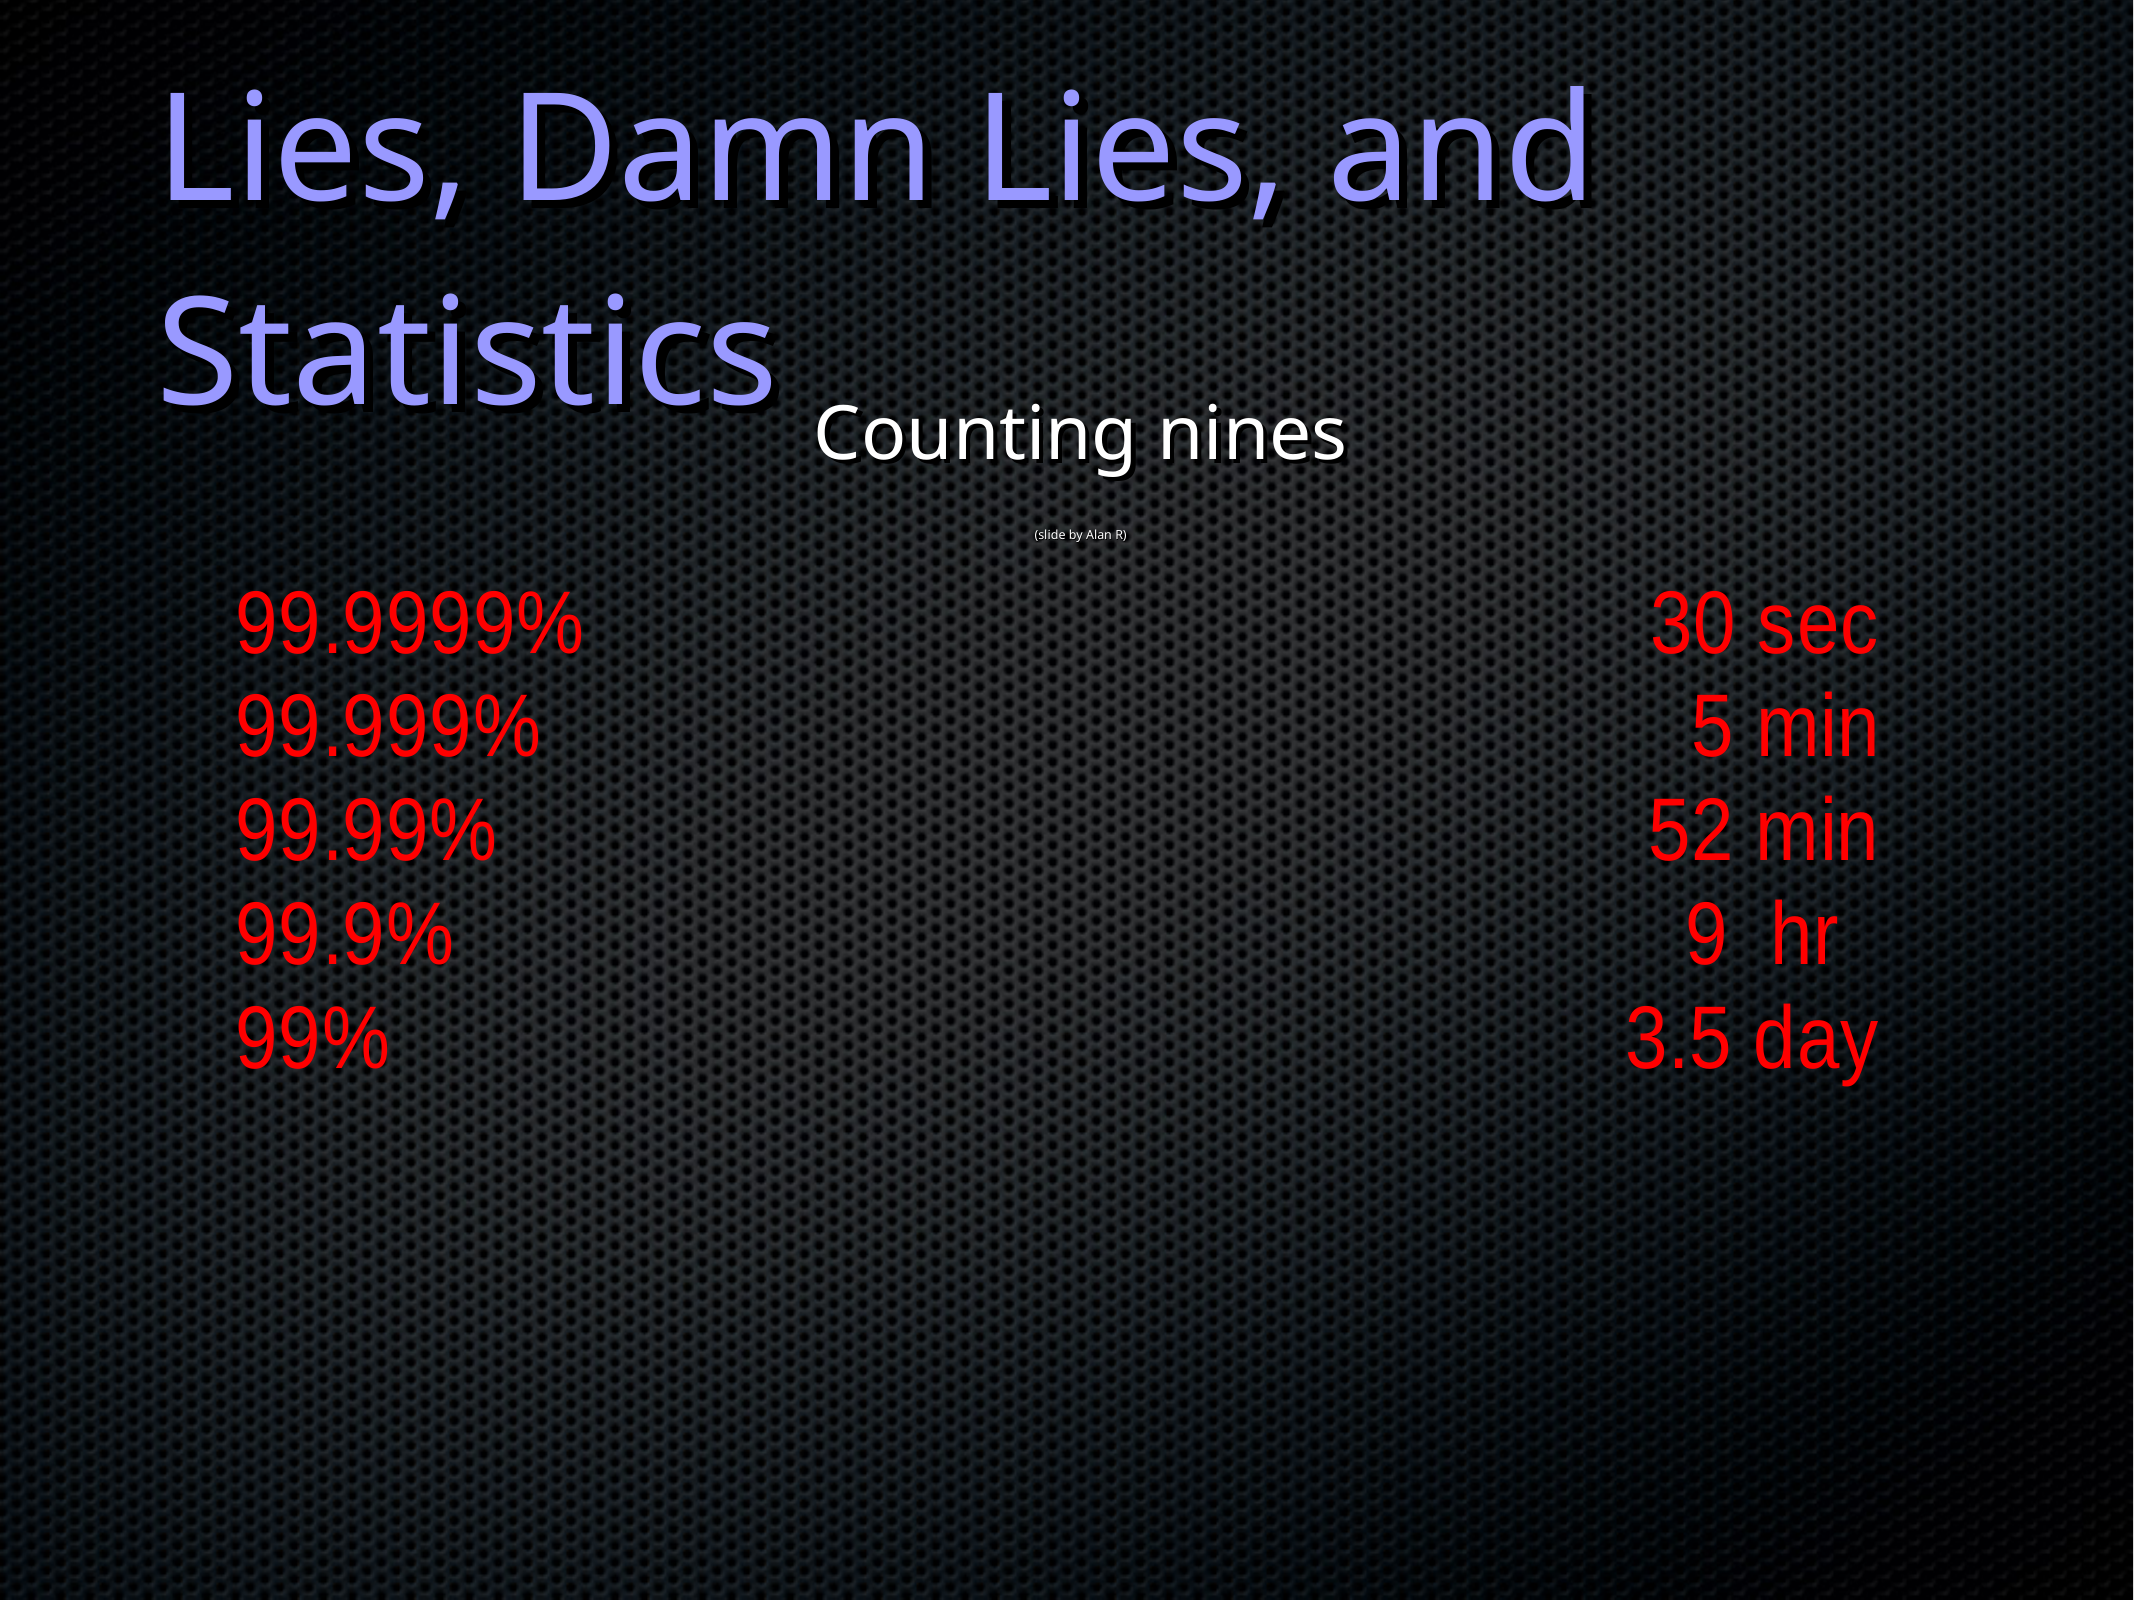

# Lies, Damn Lies, and Statistics
Counting nines
(slide by Alan R)